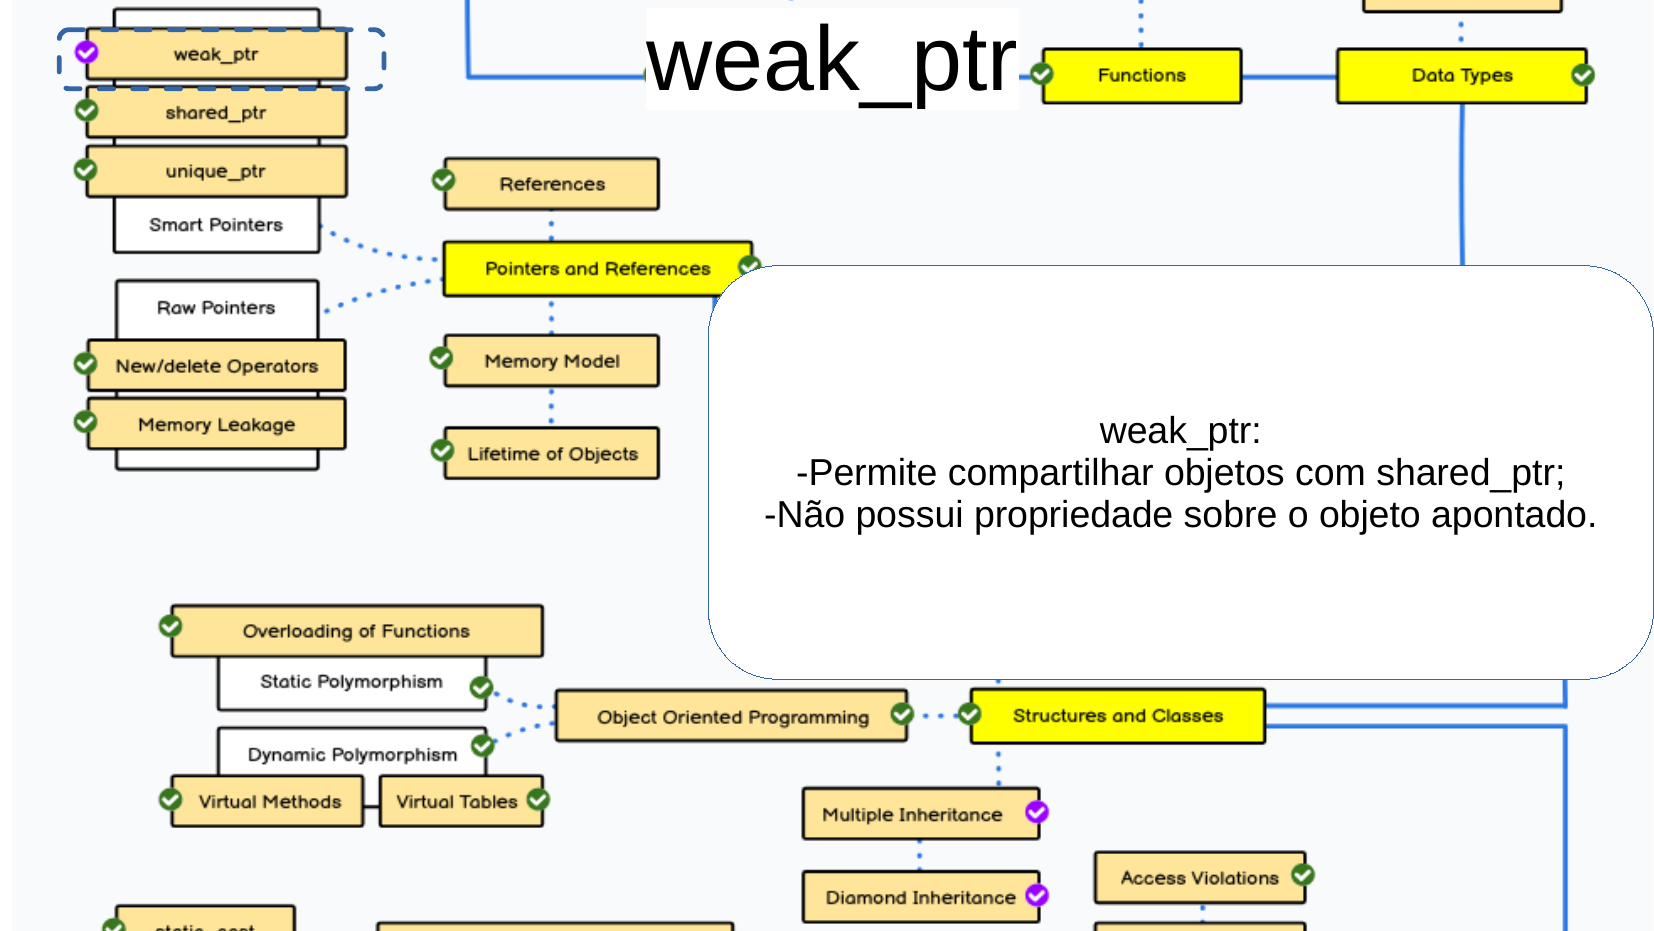

# weak_ptr
weak_ptr:
-Permite compartilhar objetos com shared_ptr;
-Não possui propriedade sobre o objeto apontado.